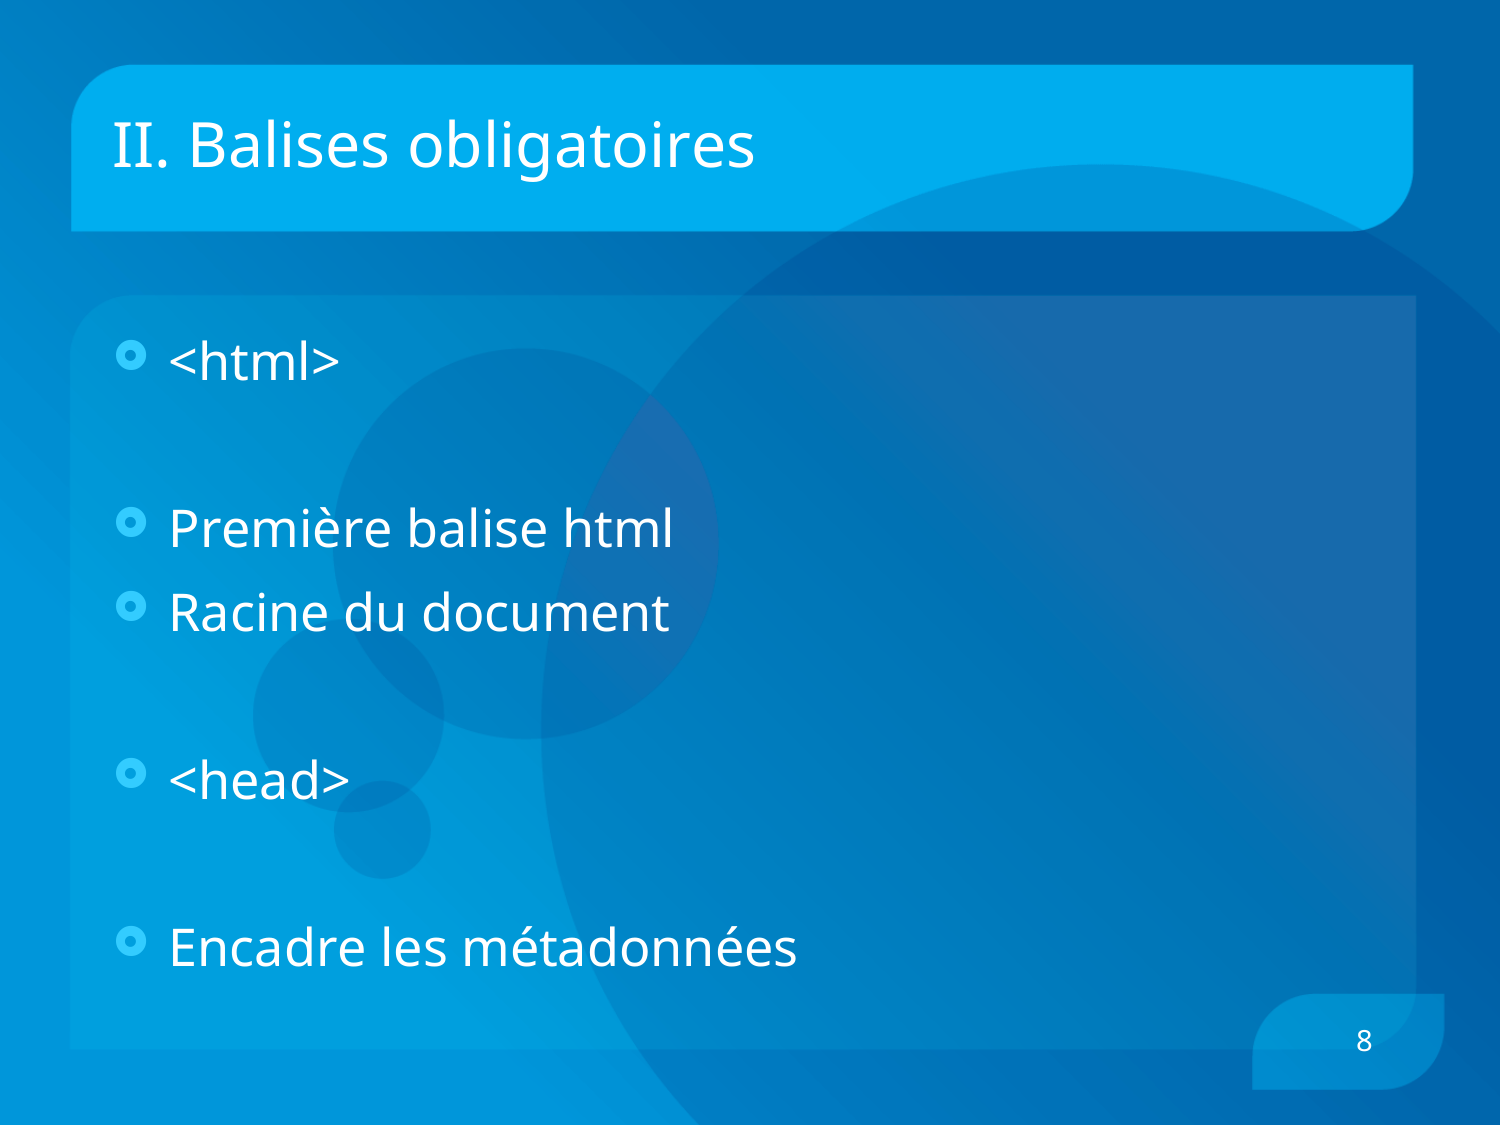

# II. Balises obligatoires
<html>
Première balise html
Racine du document
<head>
Encadre les métadonnées
8